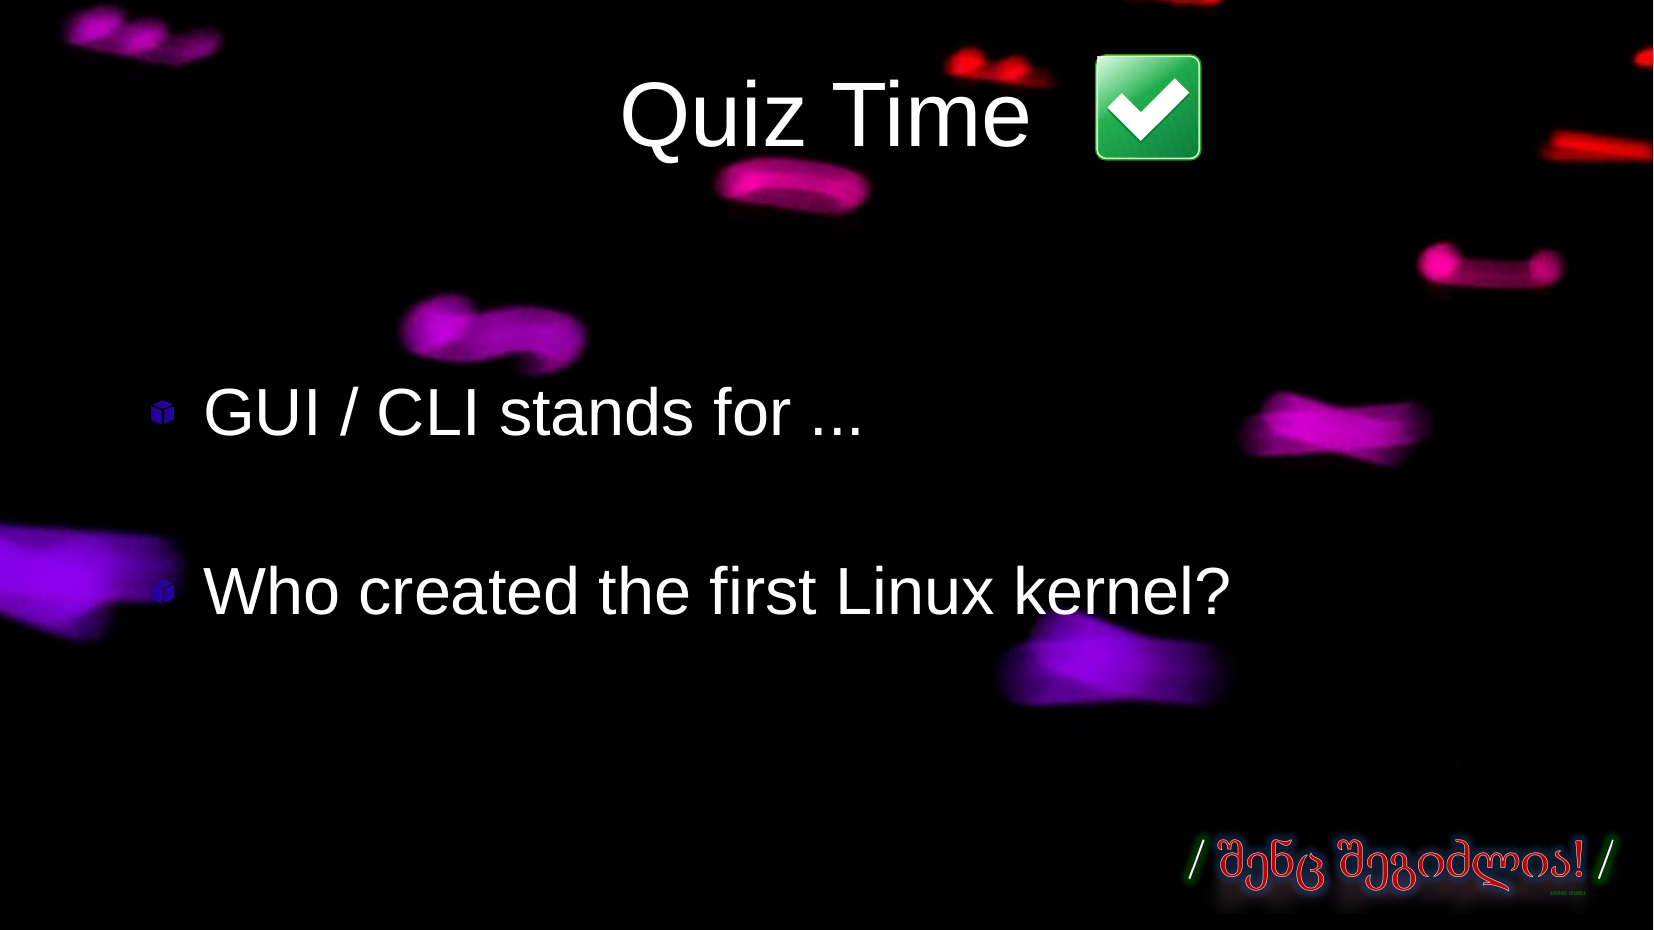

# Quiz Time
GUI / CLI stands for ...
Who created the first Linux kernel?